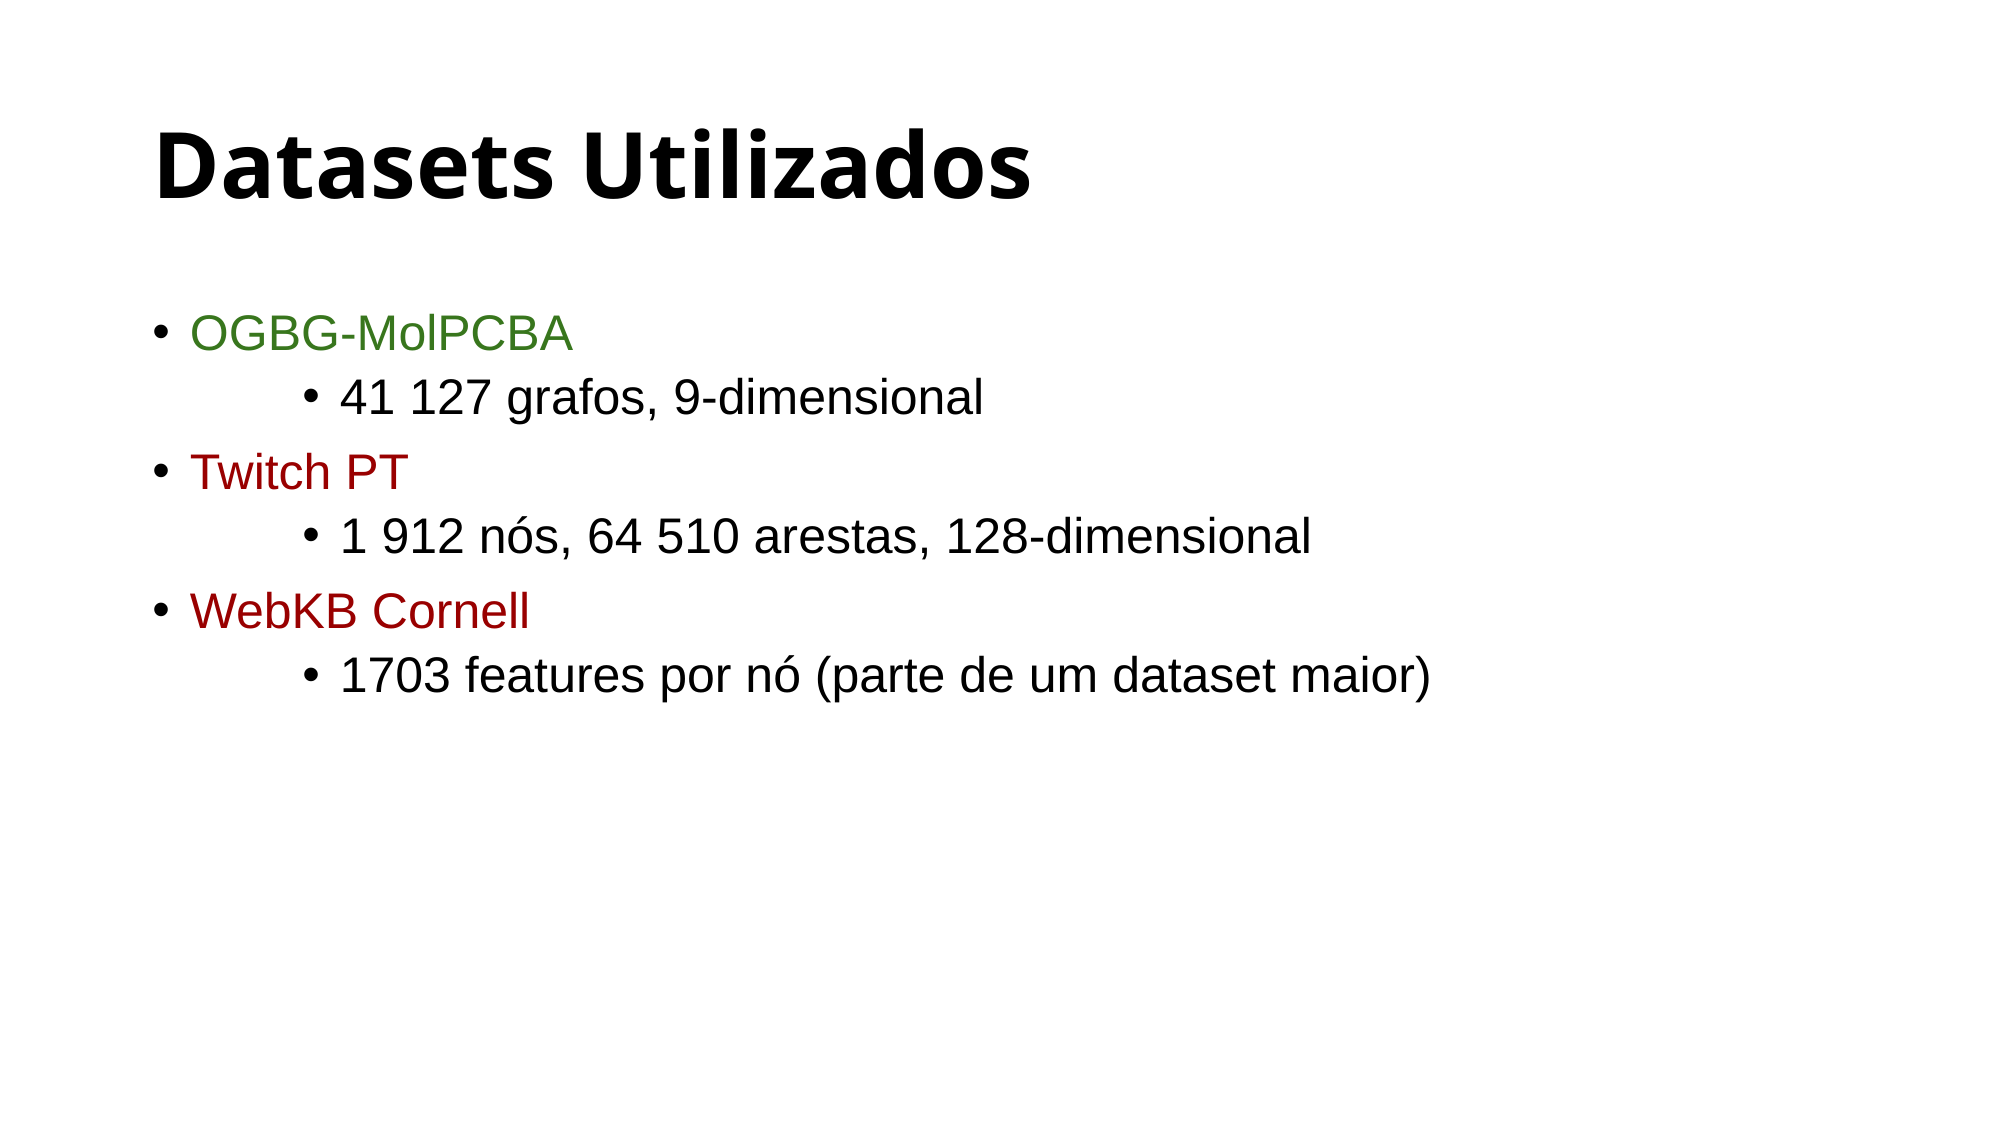

# Datasets Utilizados
OGBG-MolPCBA
41 127 grafos, 9-dimensional
Twitch PT
1 912 nós, 64 510 arestas, 128-dimensional
WebKB Cornell
1703 features por nó (parte de um dataset maior)